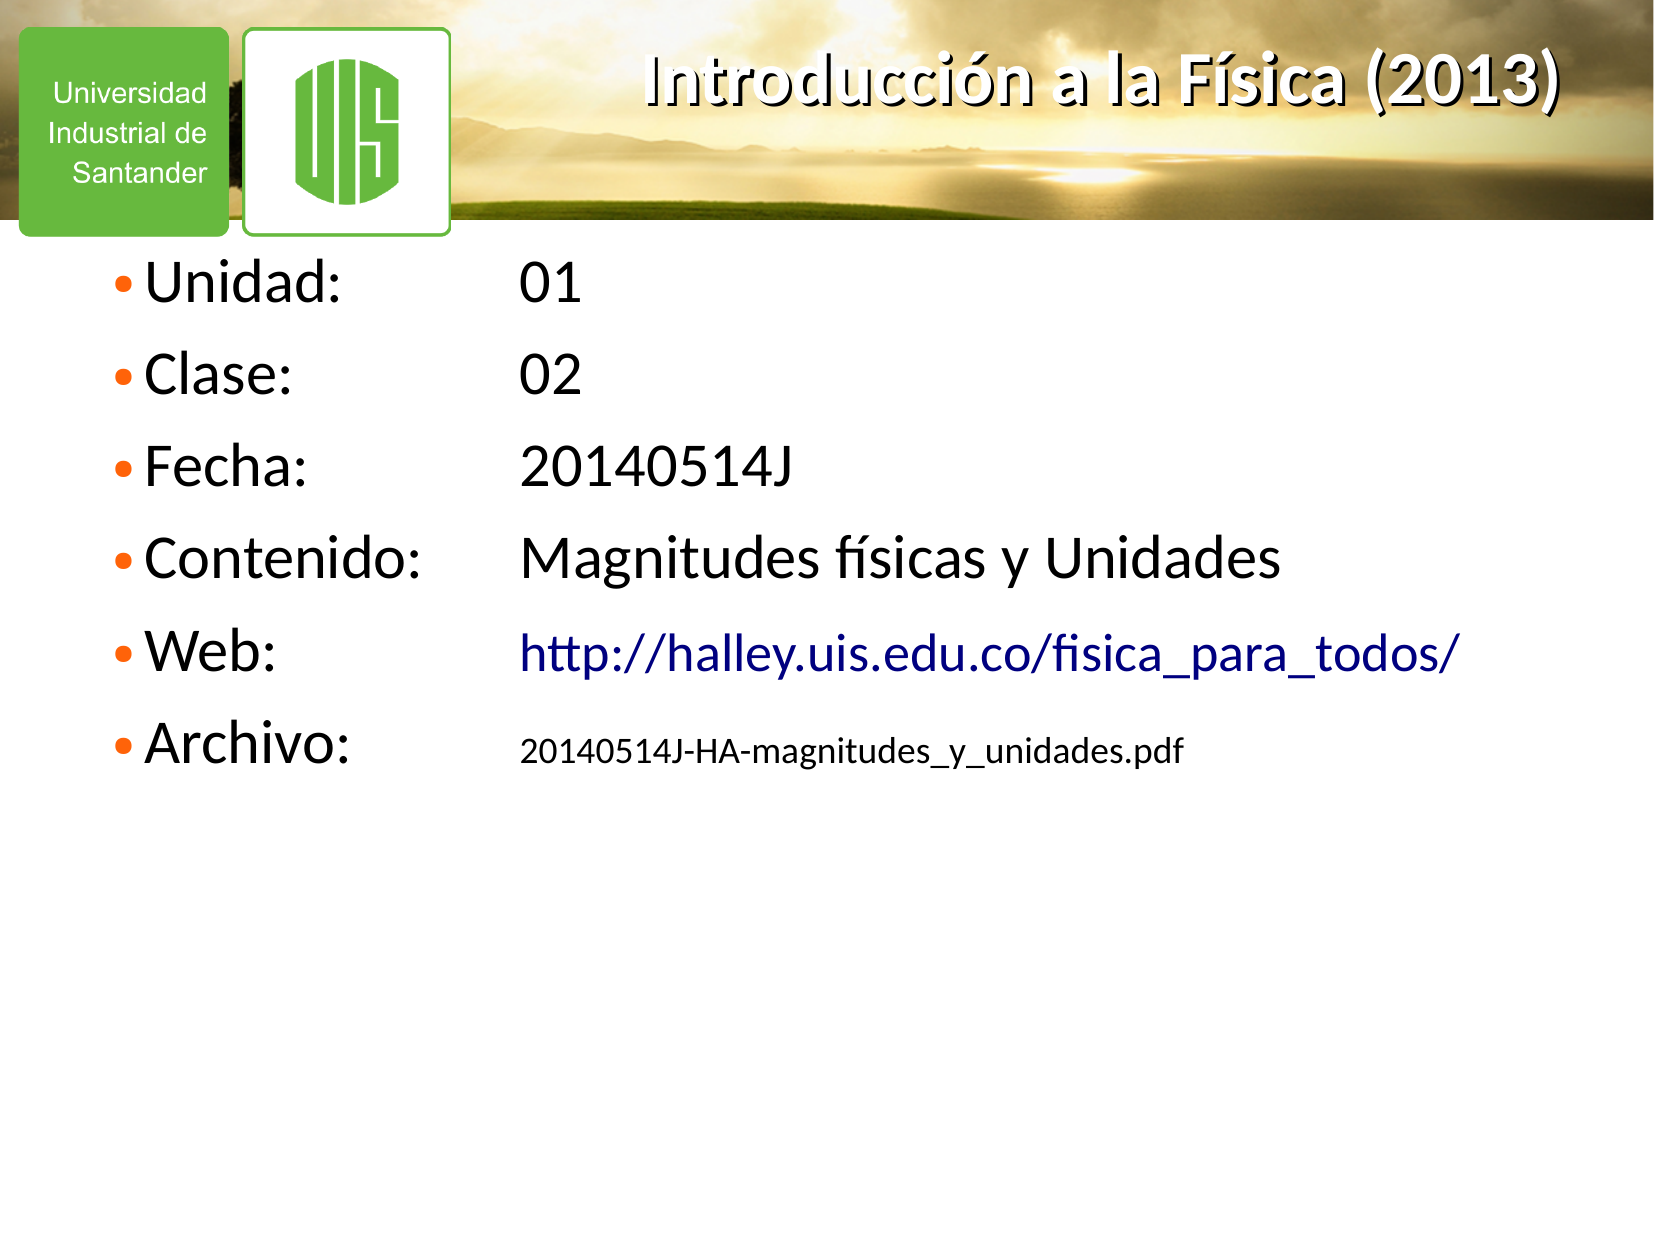

# Introducción a la Física (2013)
Unidad:			01
Clase:				02
Fecha:			20140514J
Contenido:		Magnitudes físicas y Unidades
Web:				http://halley.uis.edu.co/fisica_para_todos/
Archivo:			20140514J-HA-magnitudes_y_unidades.pdf